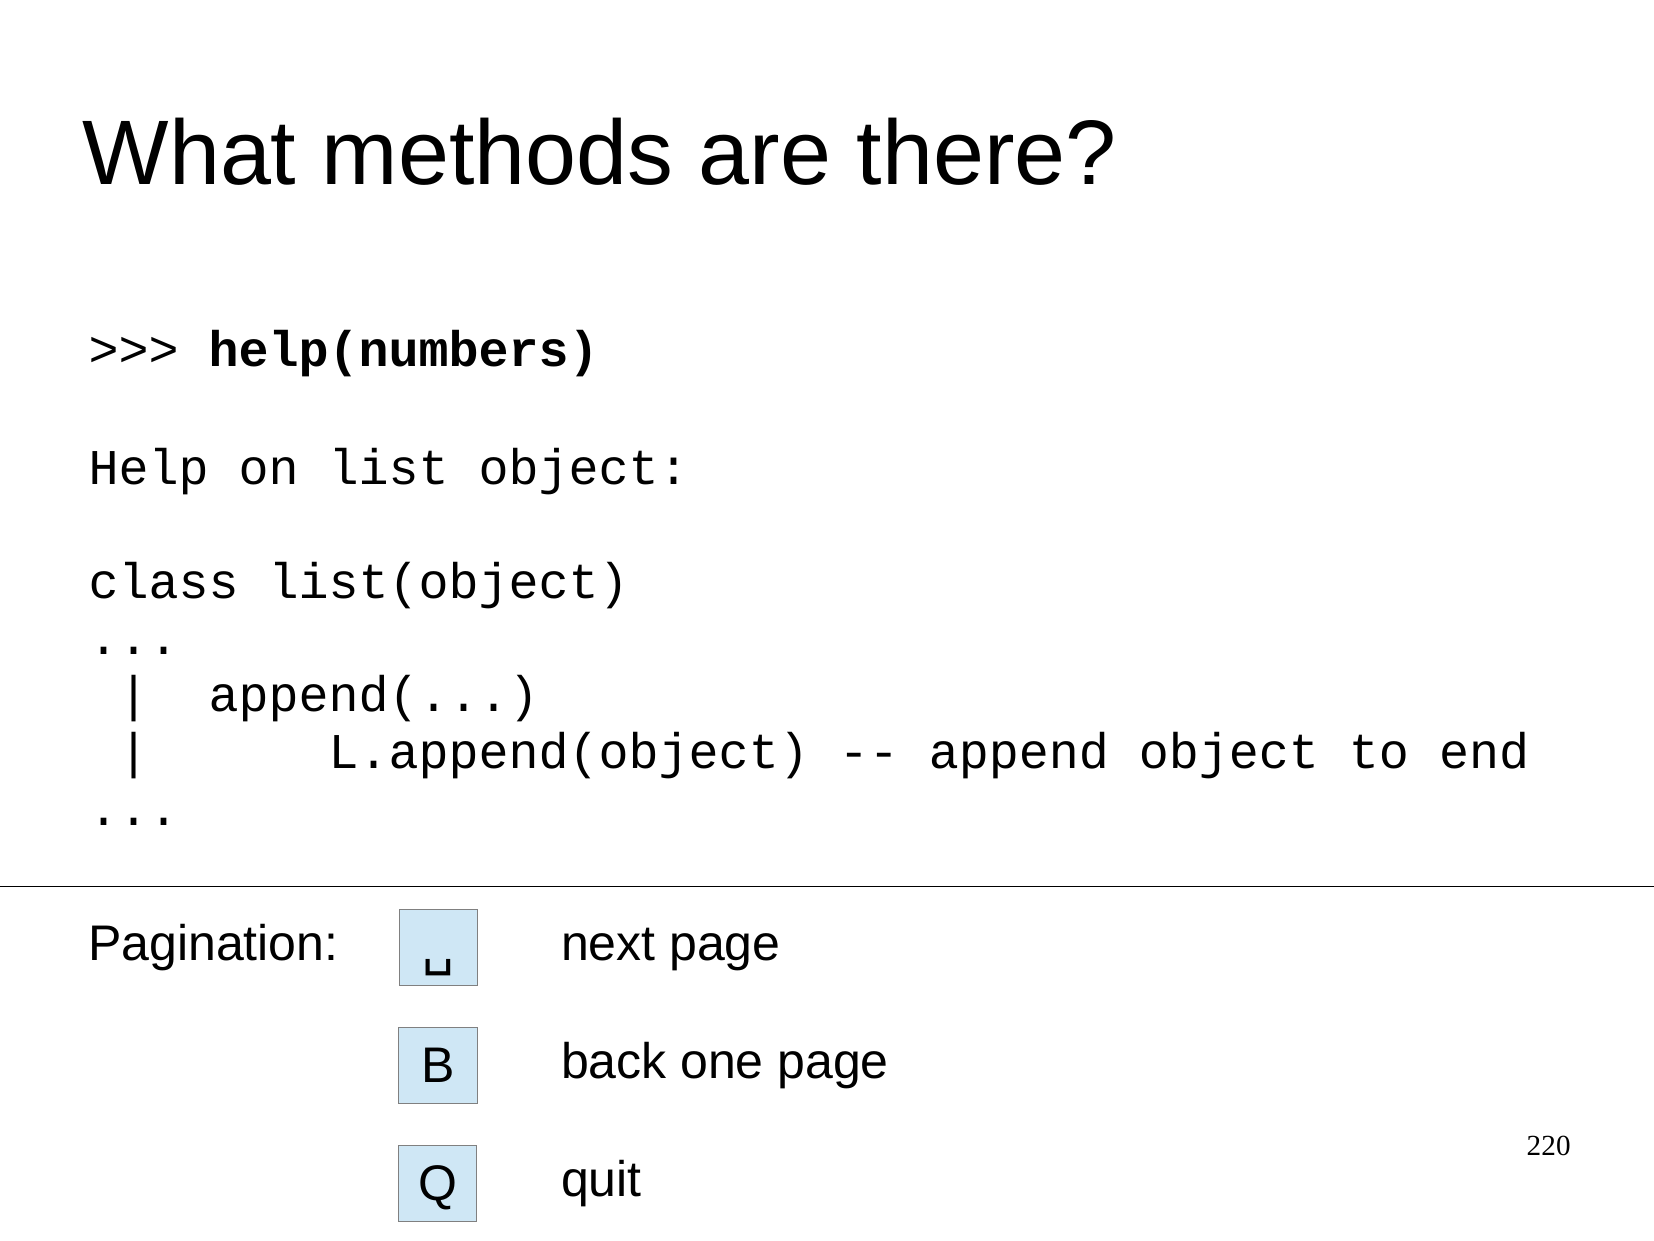

# What methods are there?
>>>
help(numbers)
Help on list object:
class list(object)
...
 | append(...)
 | L.append(object) -- append object to end
...
Pagination:
␣
next page
B
back one page
220
Q
quit